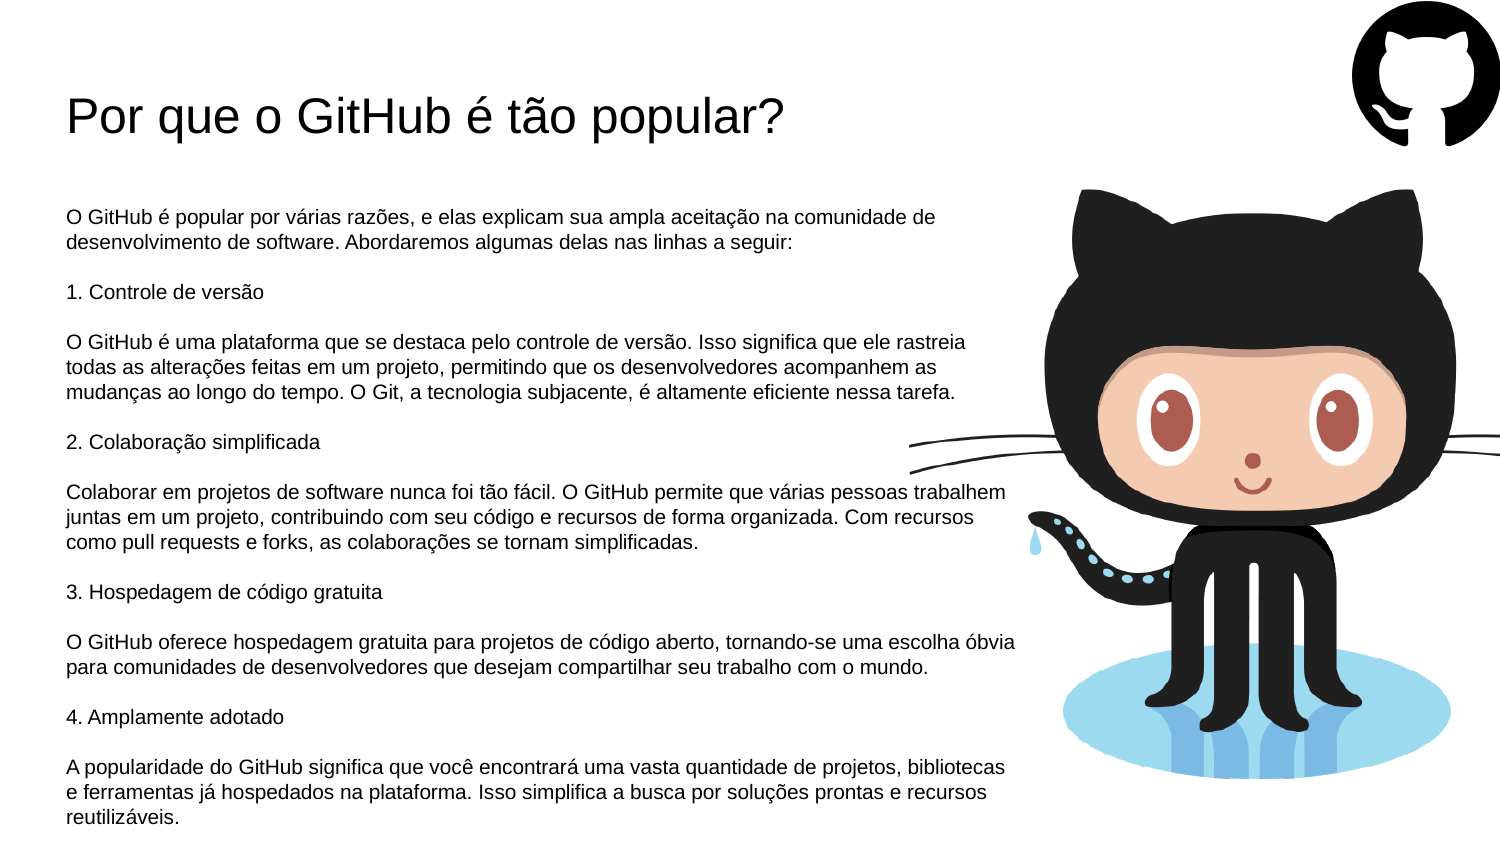

# Por que o GitHub é tão popular?
O GitHub é popular por várias razões, e elas explicam sua ampla aceitação na comunidade de desenvolvimento de software. Abordaremos algumas delas nas linhas a seguir:
1. Controle de versão
O GitHub é uma plataforma que se destaca pelo controle de versão. Isso significa que ele rastreia todas as alterações feitas em um projeto, permitindo que os desenvolvedores acompanhem as mudanças ao longo do tempo. O Git, a tecnologia subjacente, é altamente eficiente nessa tarefa.
2. Colaboração simplificada
Colaborar em projetos de software nunca foi tão fácil. O GitHub permite que várias pessoas trabalhem juntas em um projeto, contribuindo com seu código e recursos de forma organizada. Com recursos como pull requests e forks, as colaborações se tornam simplificadas.
3. Hospedagem de código gratuita
O GitHub oferece hospedagem gratuita para projetos de código aberto, tornando-se uma escolha óbvia para comunidades de desenvolvedores que desejam compartilhar seu trabalho com o mundo.
4. Amplamente adotado
A popularidade do GitHub significa que você encontrará uma vasta quantidade de projetos, bibliotecas e ferramentas já hospedados na plataforma. Isso simplifica a busca por soluções prontas e recursos reutilizáveis.